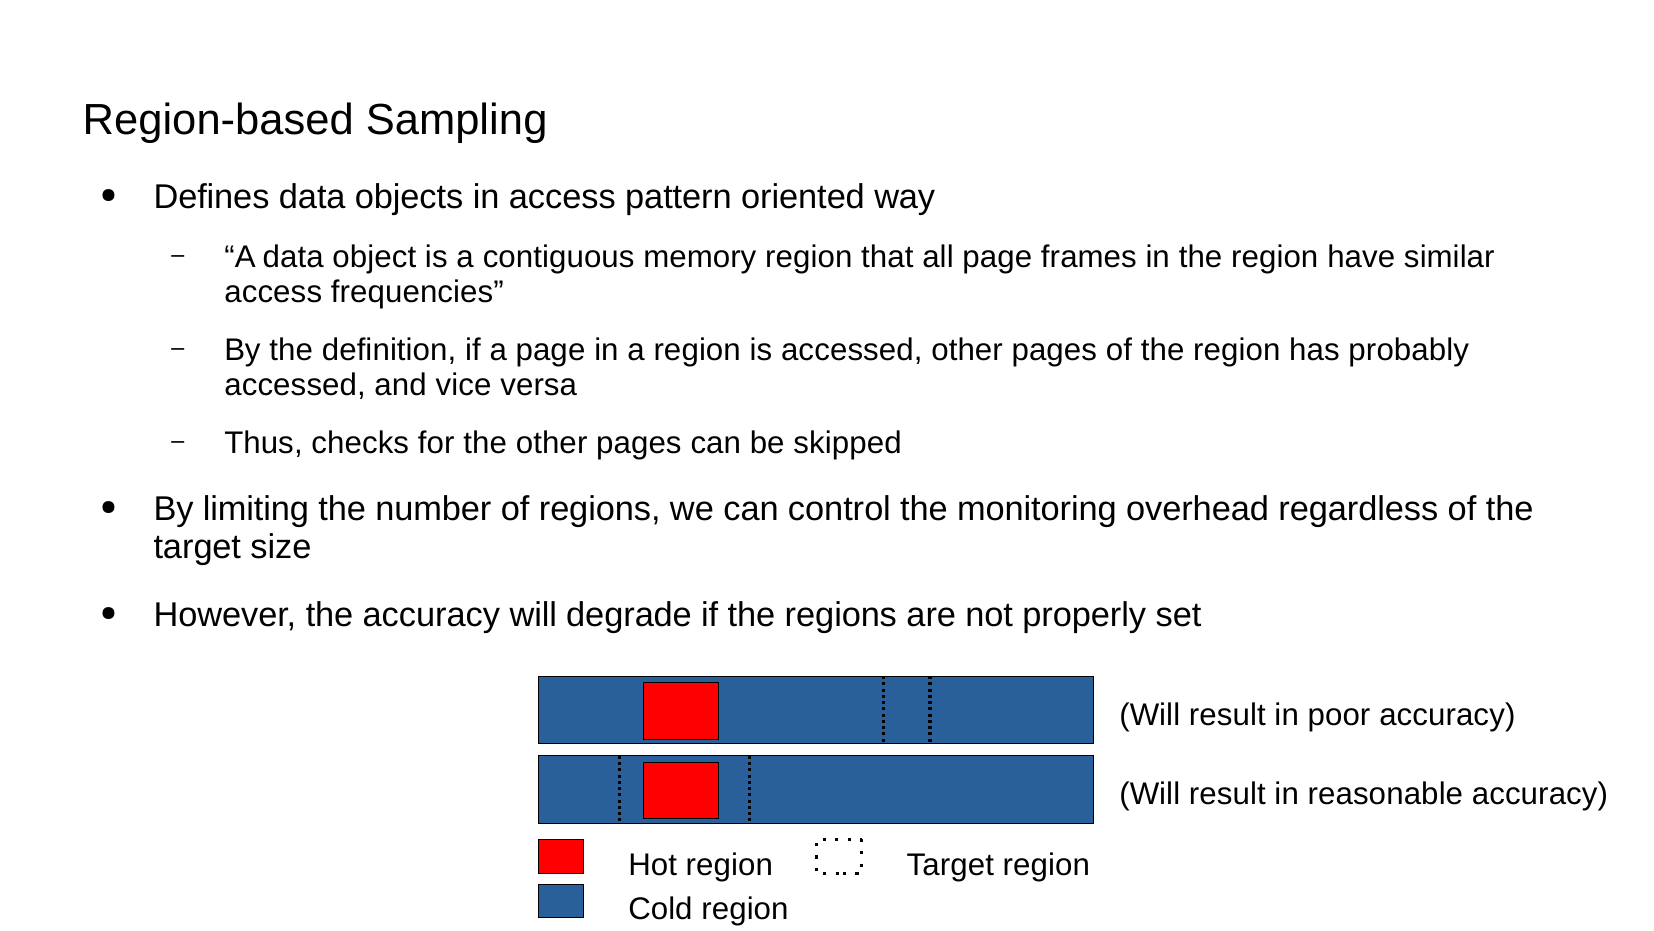

# Region-based Sampling
Defines data objects in access pattern oriented way
“A data object is a contiguous memory region that all page frames in the region have similar access frequencies”
By the definition, if a page in a region is accessed, other pages of the region has probably accessed, and vice versa
Thus, checks for the other pages can be skipped
By limiting the number of regions, we can control the monitoring overhead regardless of the target size
However, the accuracy will degrade if the regions are not properly set
(Will result in poor accuracy)
(Will result in reasonable accuracy)
Hot region
Target region
Cold region